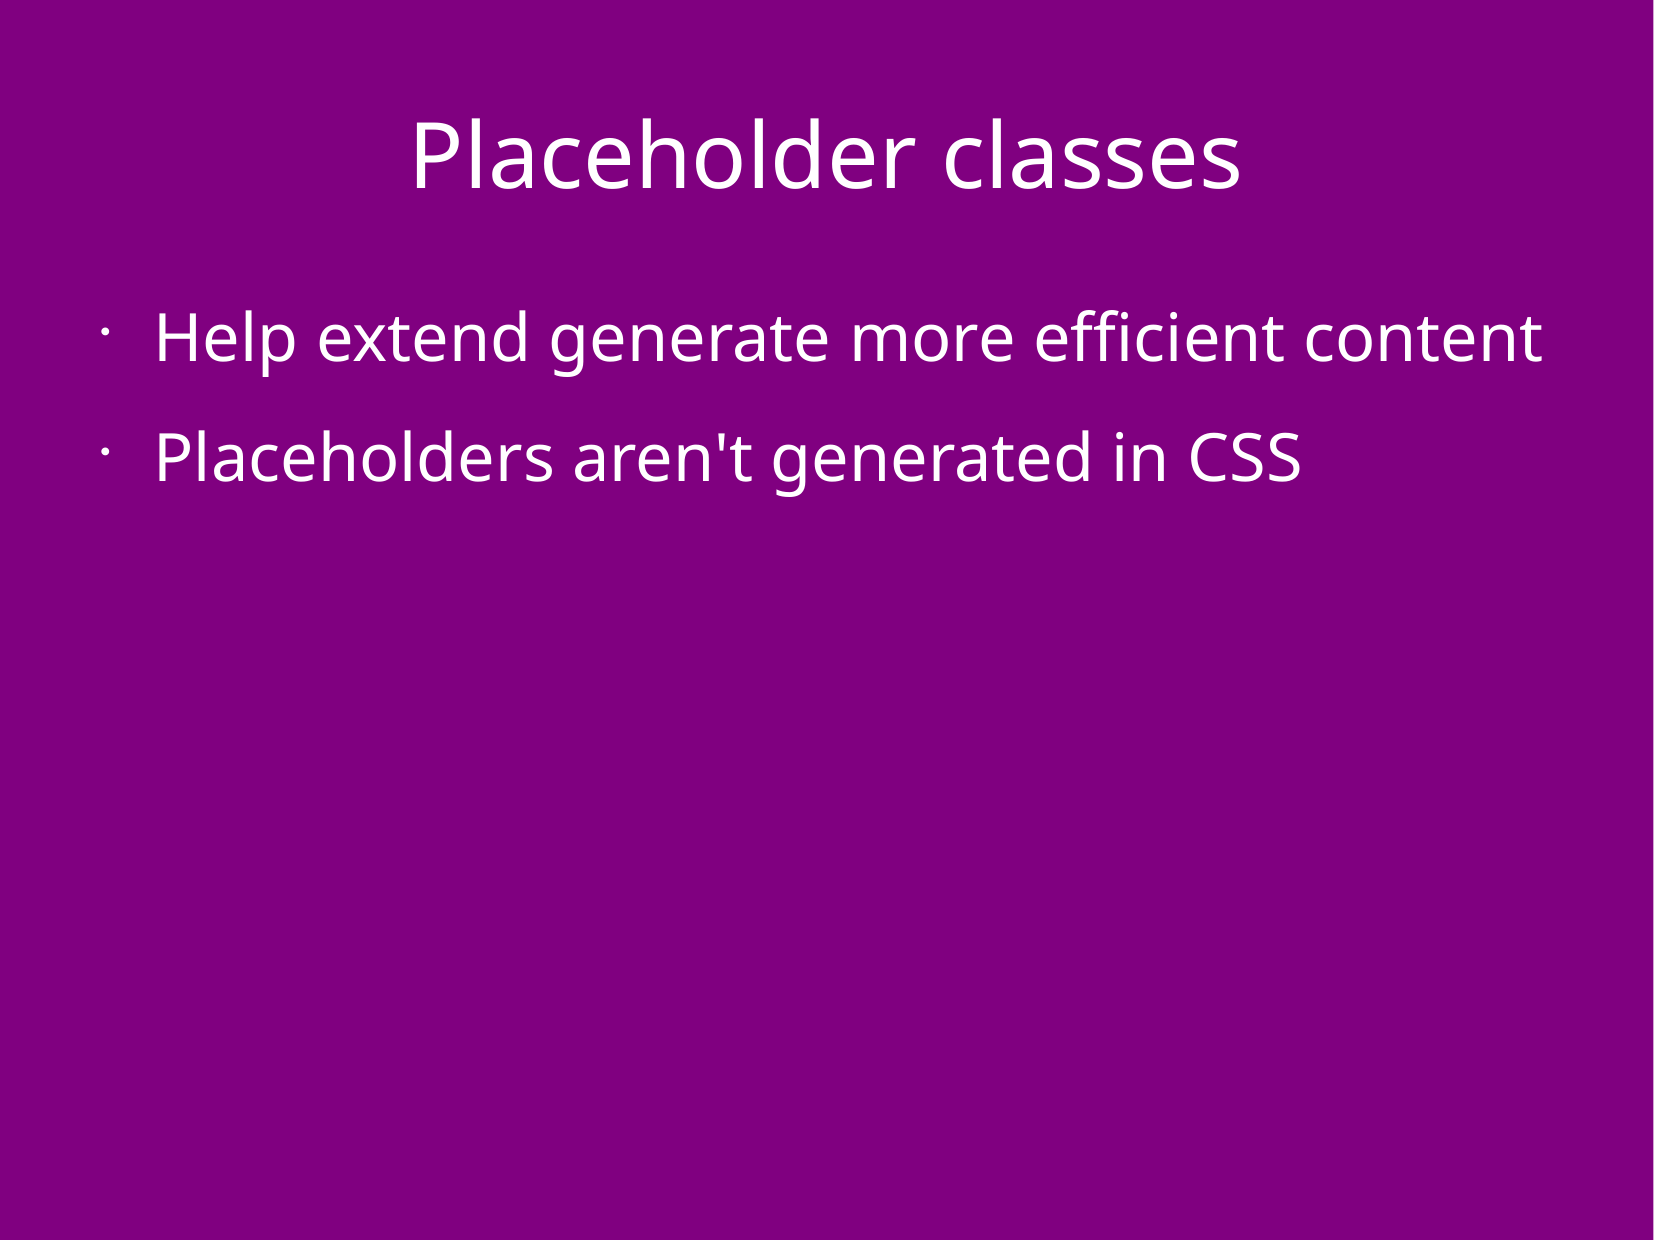

# Placeholder classes
Help extend generate more efficient content
Placeholders aren't generated in CSS